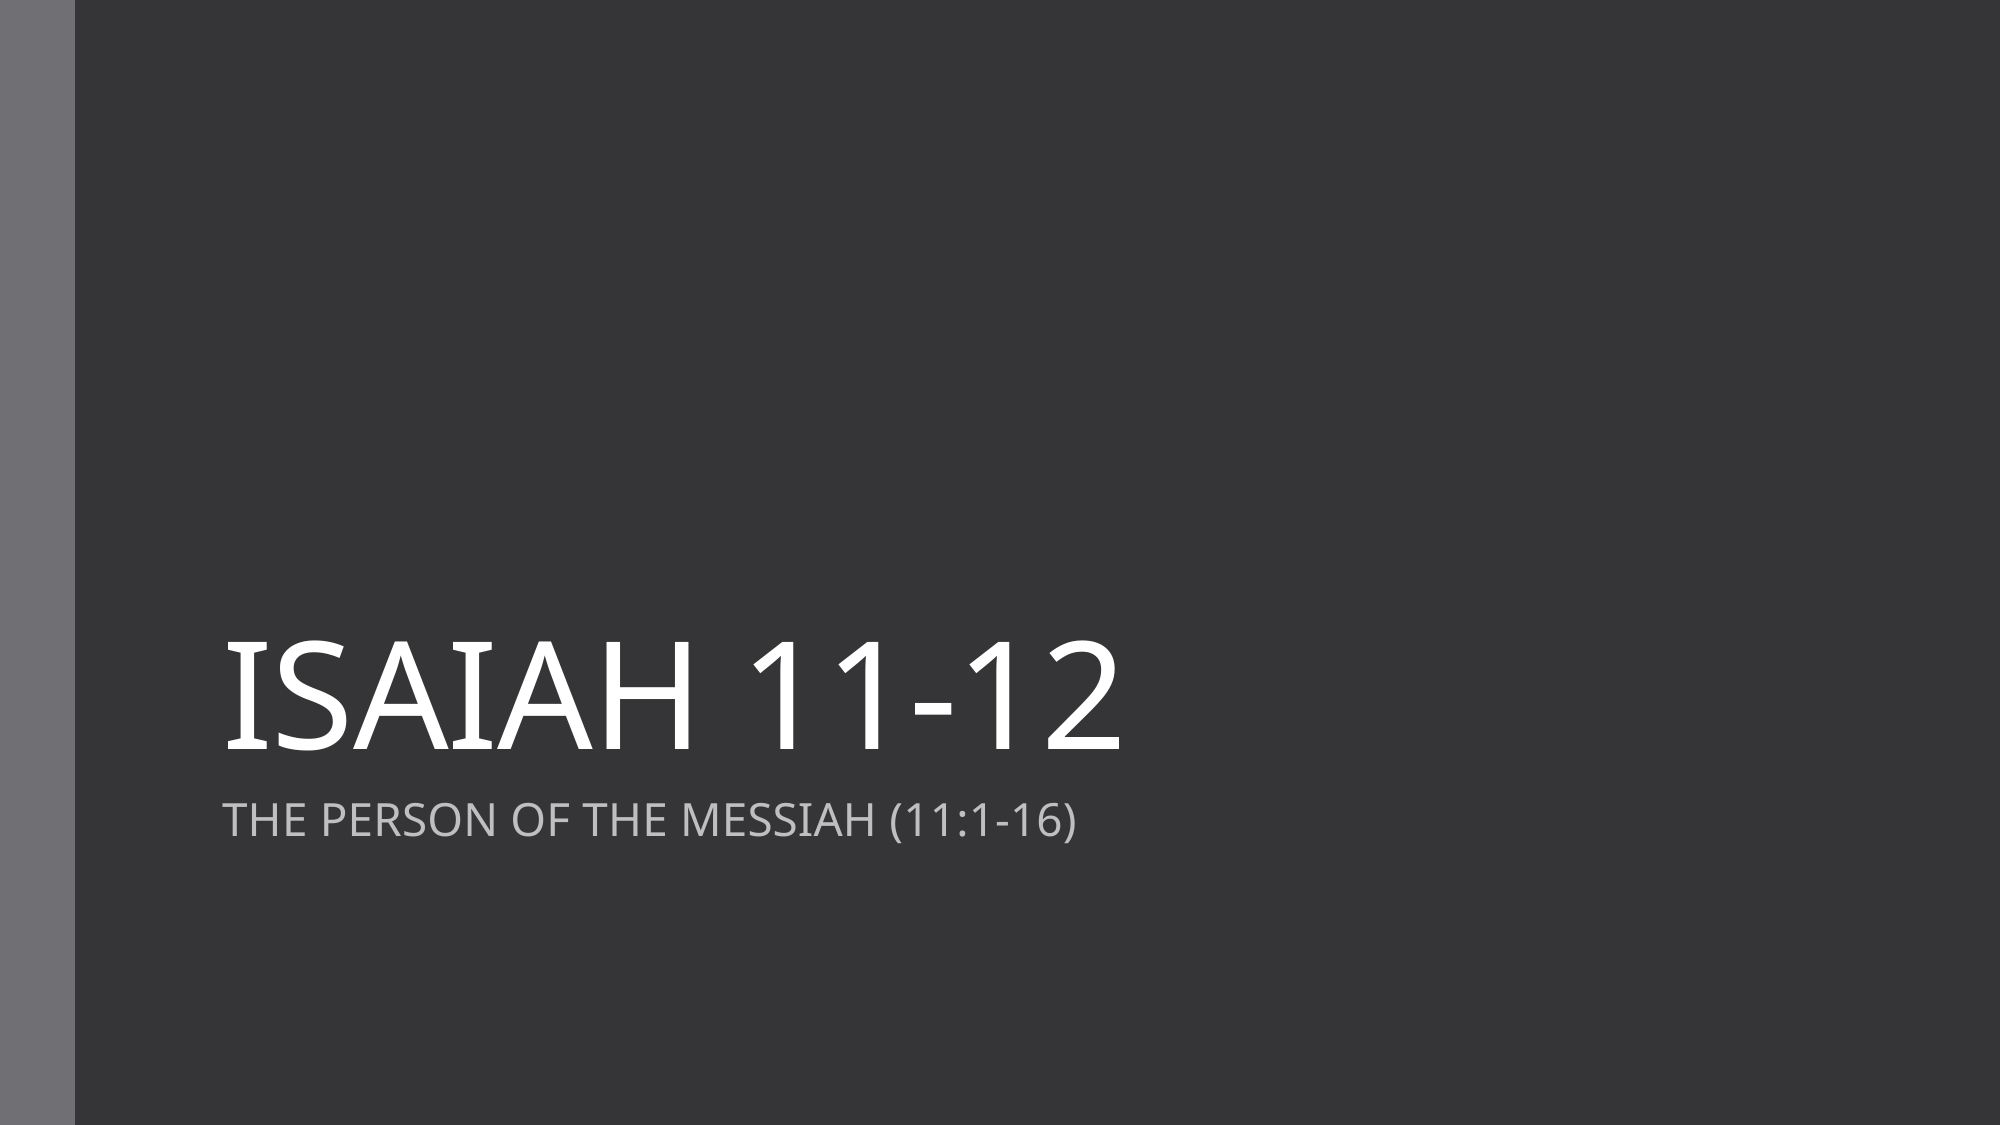

# ISAIAH 11-12
THE PERSON OF THE MESSIAH (11:1-16)